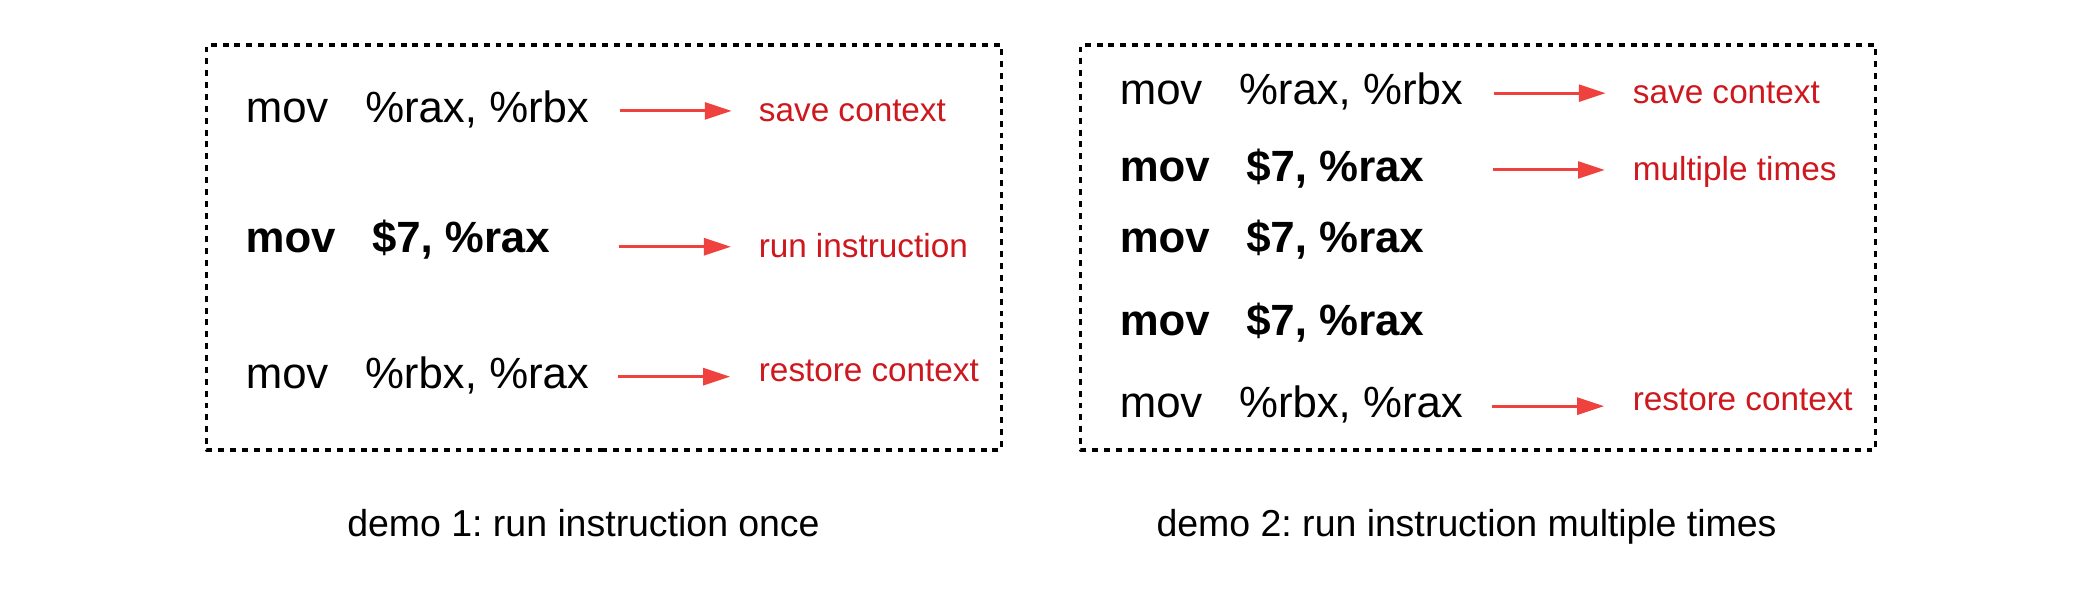

mov %rax, %rbx
save context
mov %rax, %rbx
save context
mov $7, %rax
multiple times
mov $7, %rax
mov $7, %rax
run instruction
mov $7, %rax
mov %rbx, %rax
restore context
mov %rbx, %rax
restore context
demo 1: run instruction once
demo 2: run instruction multiple times